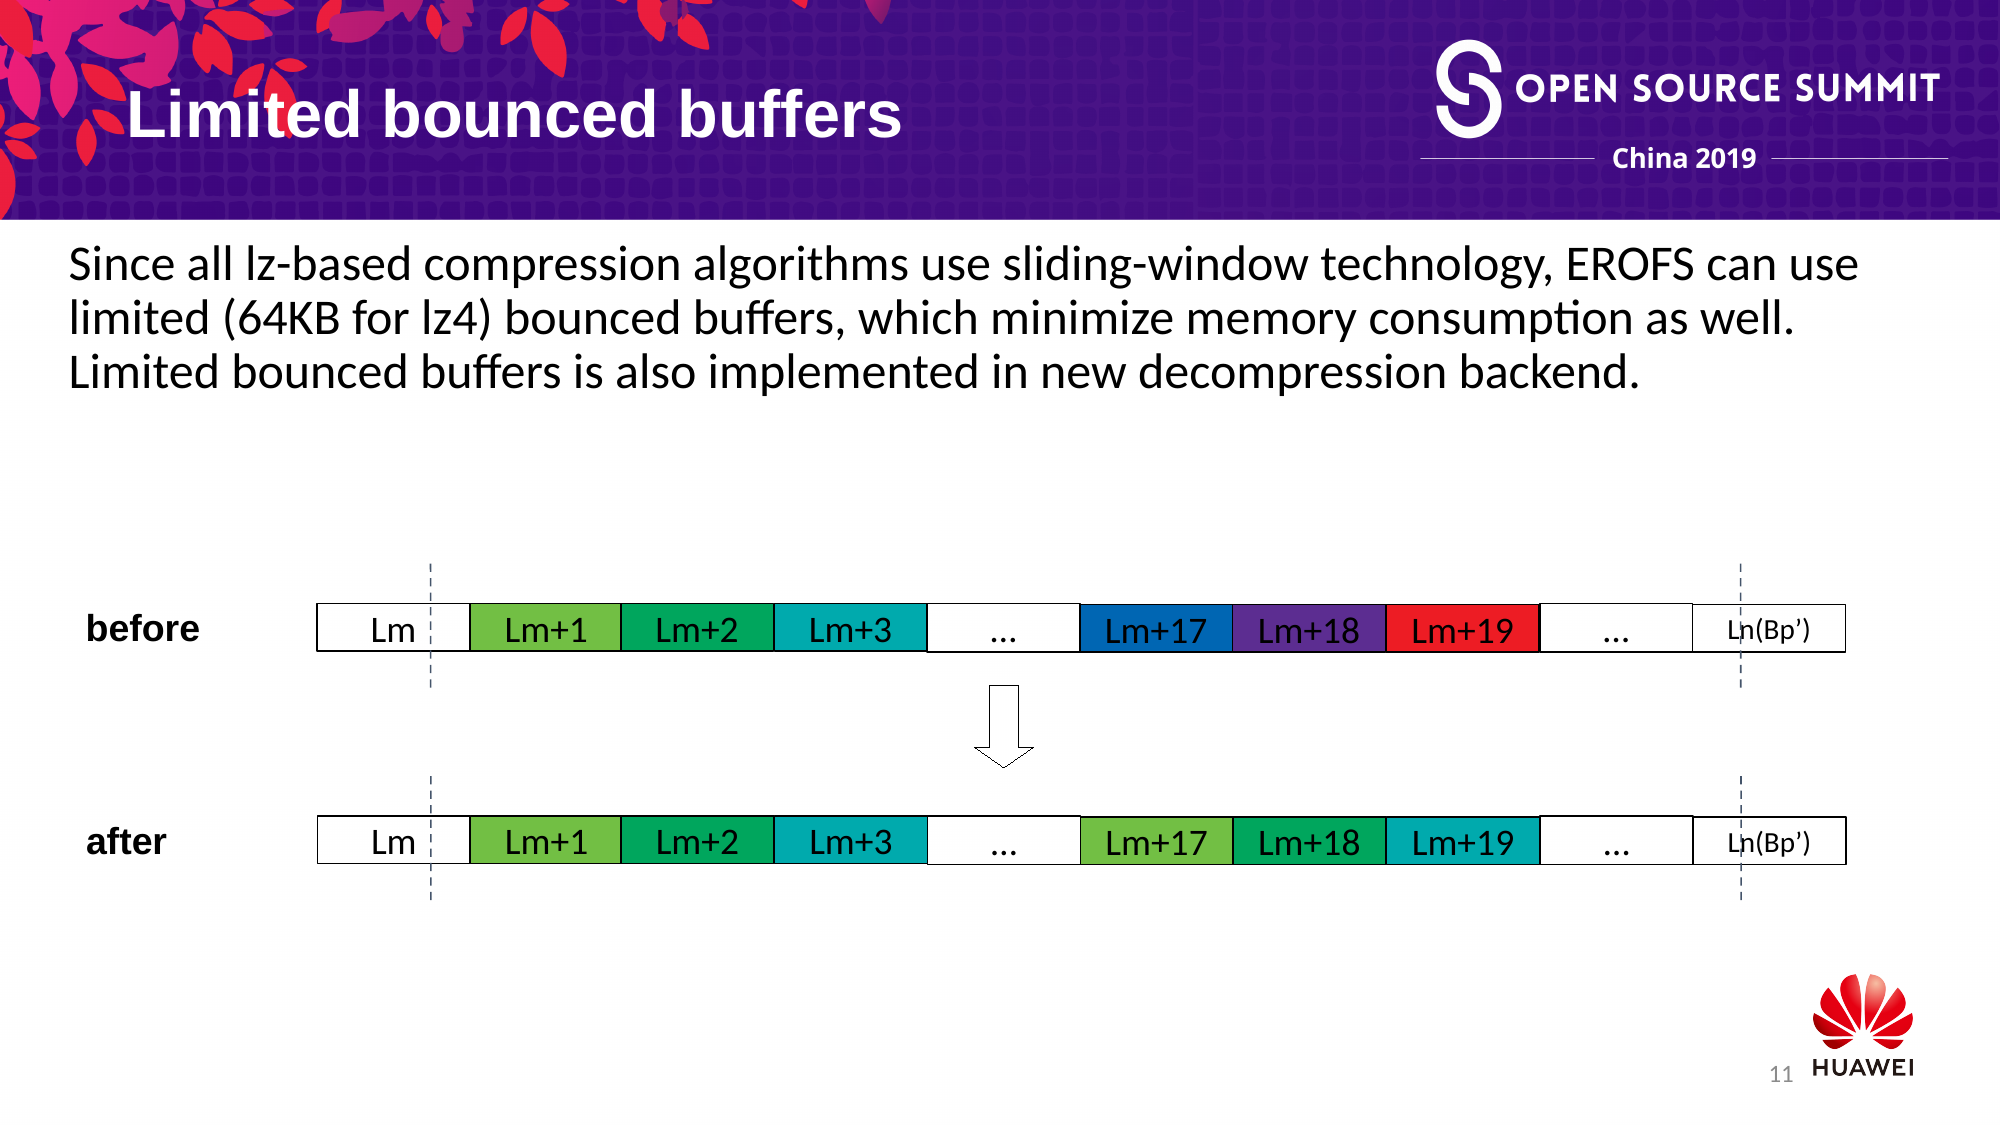

Limited bounced buffers
Since all lz-based compression algorithms use sliding-window technology, EROFS can use limited (64KB for lz4) bounced buffers, which minimize memory consumption as well. Limited bounced buffers is also implemented in new decompression backend.
before
Lm
Lm+1
Lm+2
Lm+3
…
…
Lm+17
Lm+18
Lm+19
Ln(Bp’)
after
Lm
Lm+1
Lm+2
Lm+3
…
…
Lm+17
Lm+18
Lm+19
Ln(Bp’)